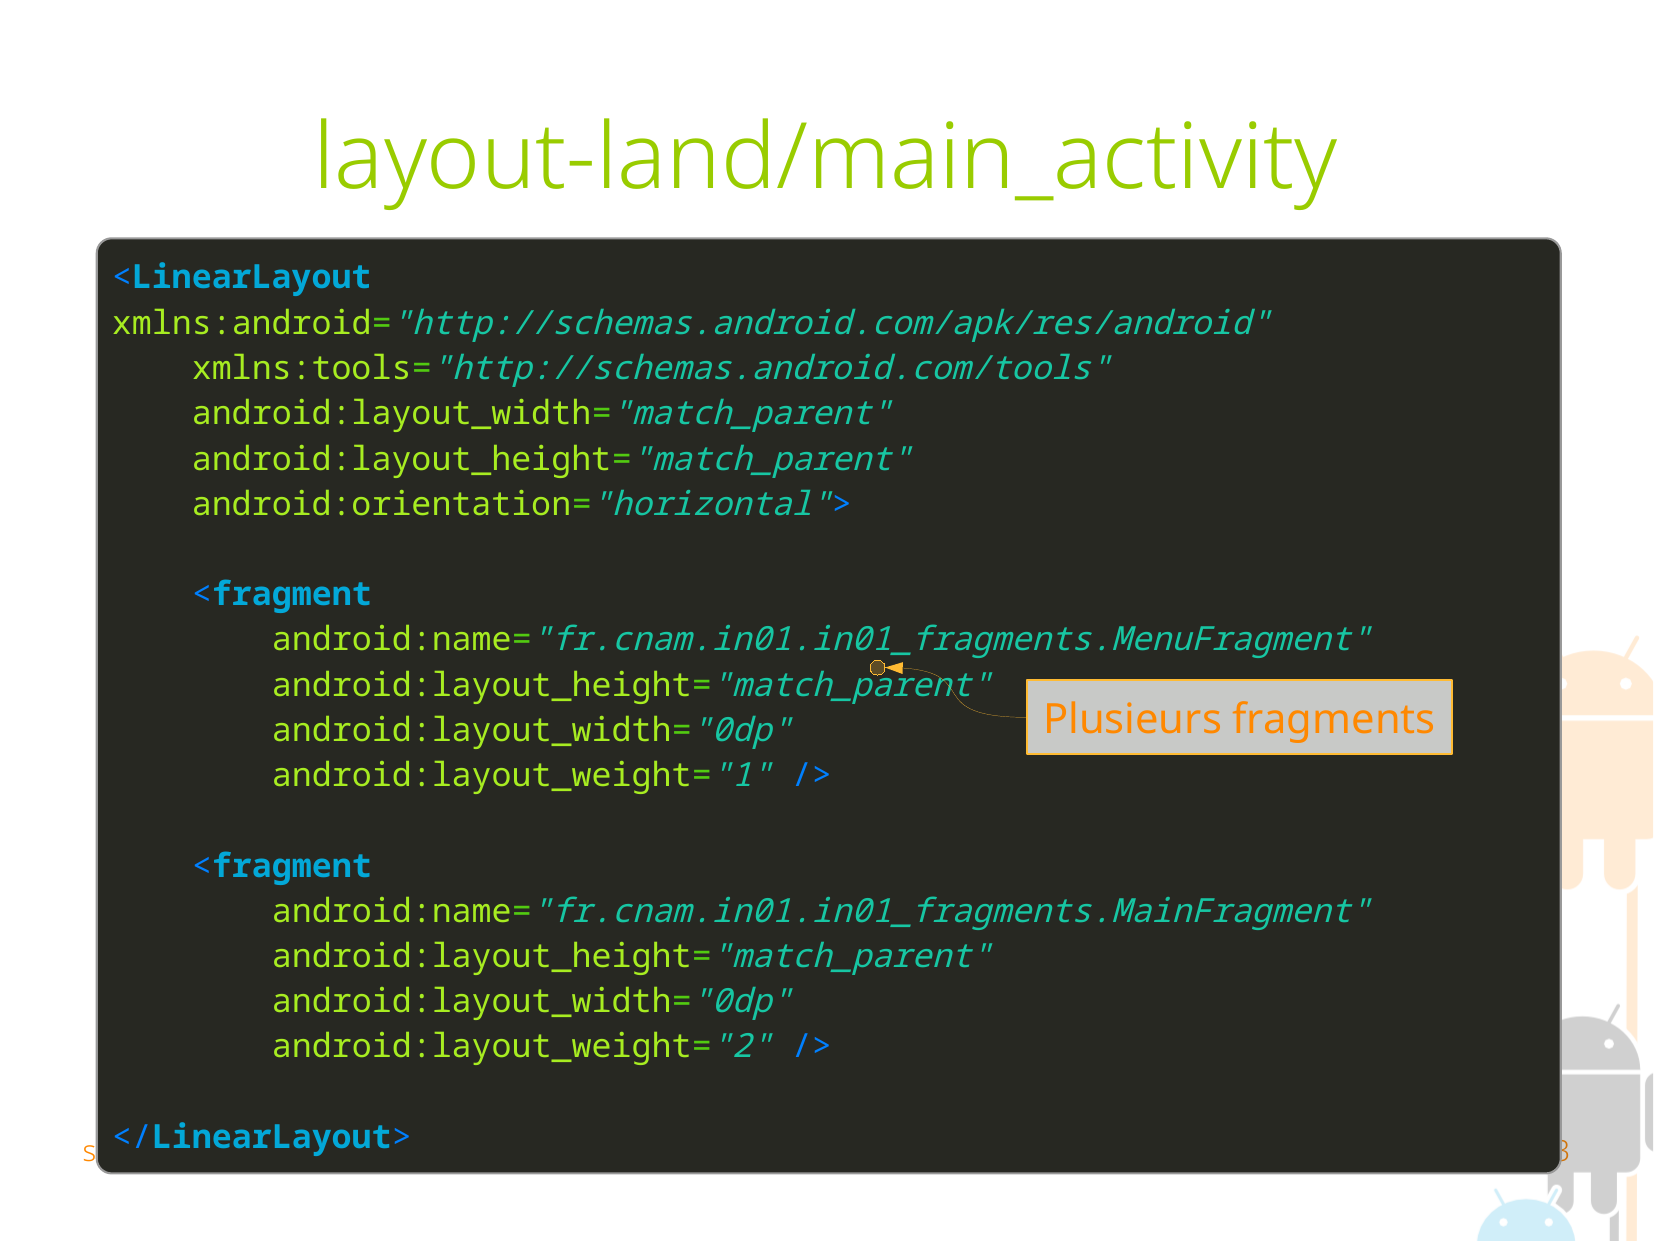

# layout-land/main_activity
<LinearLayout xmlns:android="http://schemas.android.com/apk/res/android"
 xmlns:tools="http://schemas.android.com/tools"
 android:layout_width="match_parent"
 android:layout_height="match_parent"
 android:orientation="horizontal">
 <fragment
 android:name="fr.cnam.in01.in01_fragments.MenuFragment"
 android:layout_height="match_parent"
 android:layout_width="0dp"
 android:layout_weight="1" />
 <fragment
 android:name="fr.cnam.in01.in01_fragments.MainFragment"
 android:layout_height="match_parent"
 android:layout_width="0dp"
 android:layout_weight="2" />
</LinearLayout>
Plusieurs fragments
session sept 2016
Yann Caron (c) 2014
63